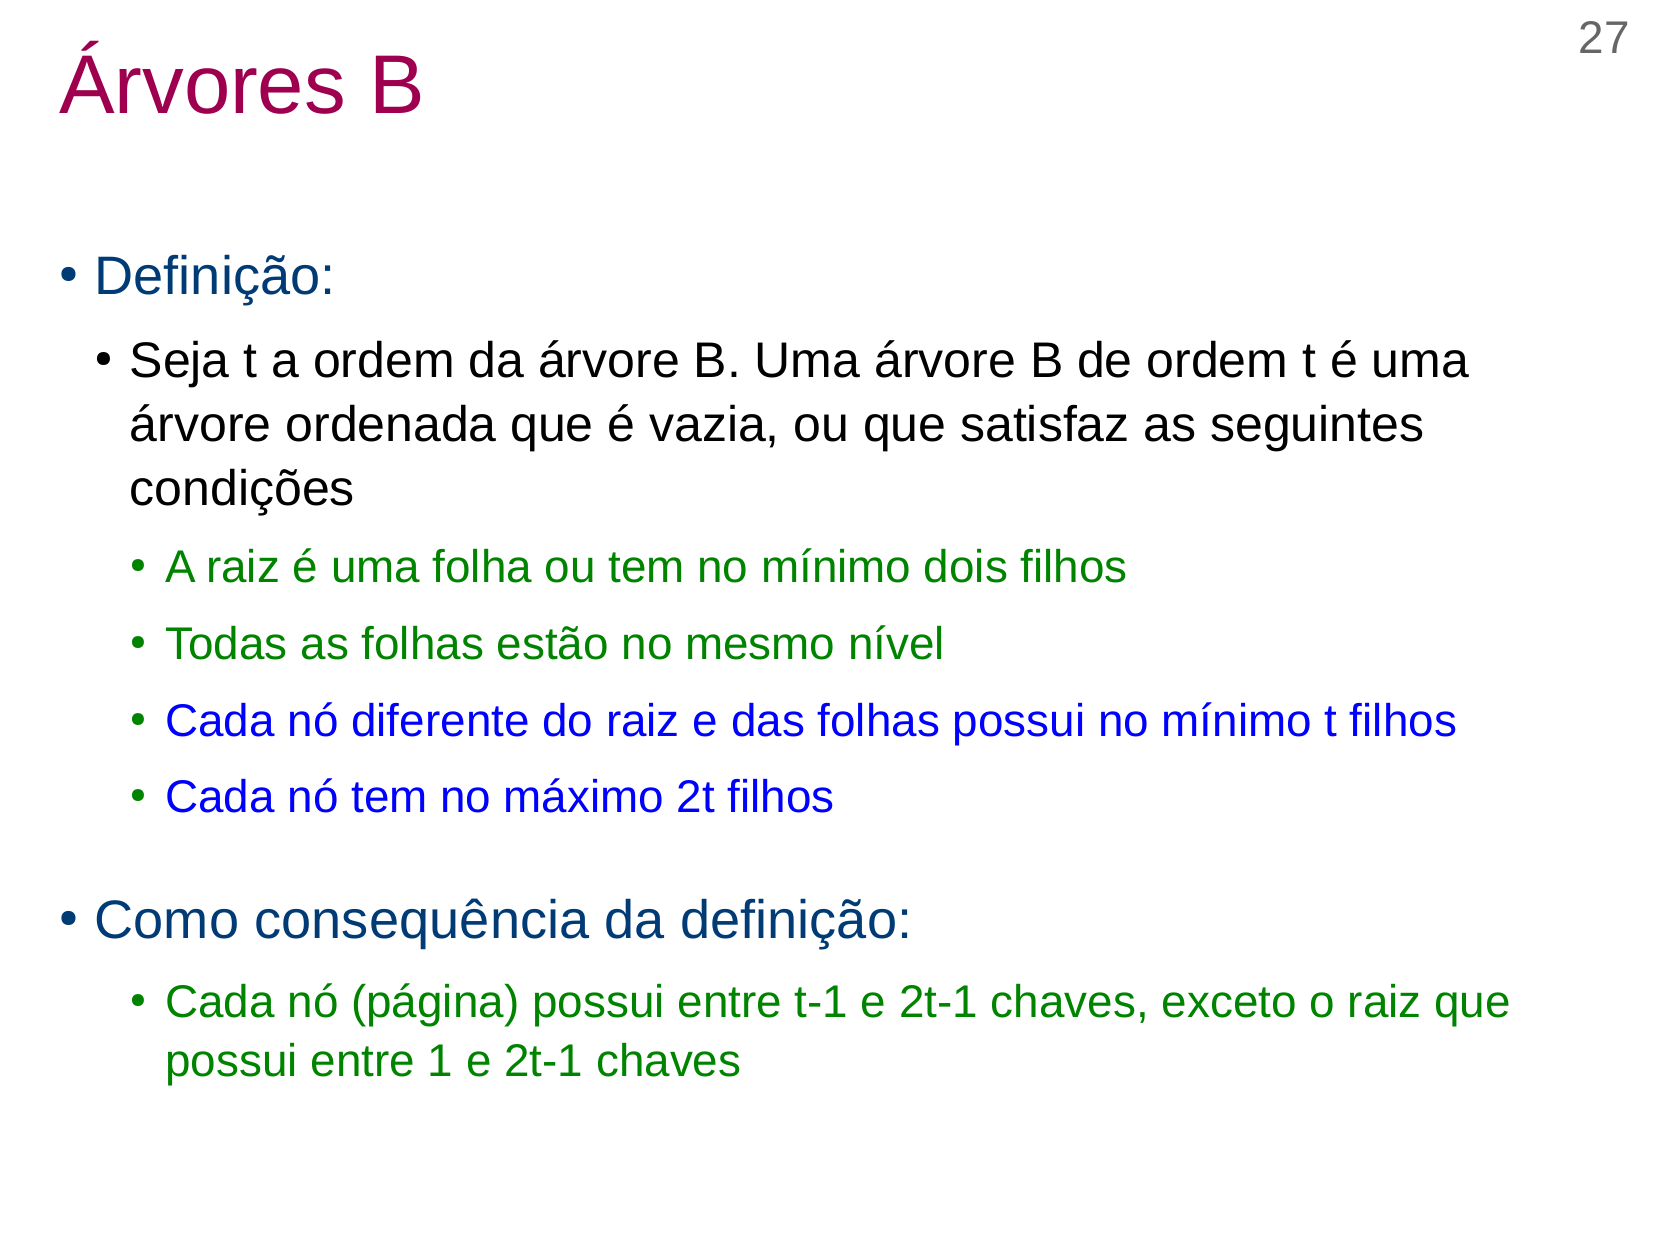

27
# Árvores B
Definição:
Seja t a ordem da árvore B. Uma árvore B de ordem t é uma árvore ordenada que é vazia, ou que satisfaz as seguintes condições
A raiz é uma folha ou tem no mínimo dois filhos
Todas as folhas estão no mesmo nível
Cada nó diferente do raiz e das folhas possui no mínimo t filhos
Cada nó tem no máximo 2t filhos
Como consequência da definição:
Cada nó (página) possui entre t-1 e 2t-1 chaves, exceto o raiz que possui entre 1 e 2t-1 chaves